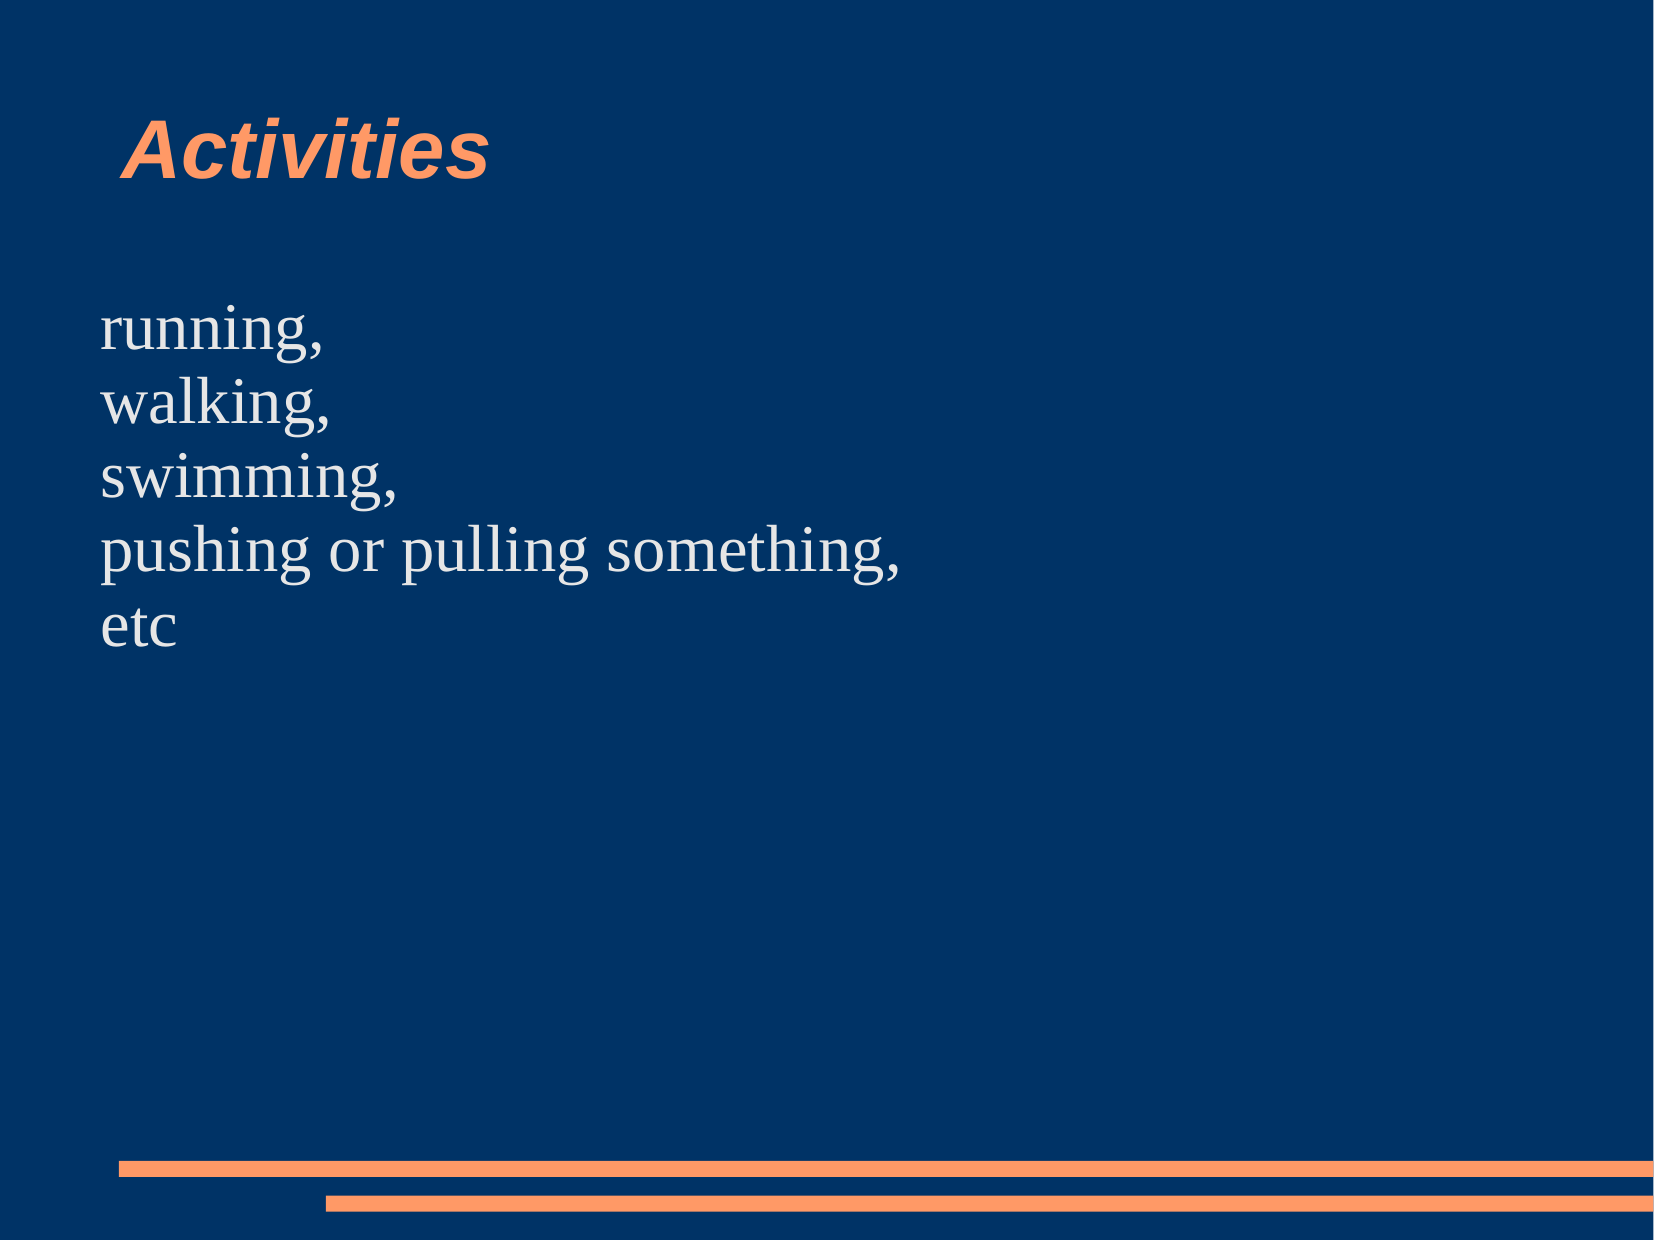

# Activities
running,
walking,
swimming,
pushing or pulling something,
etc